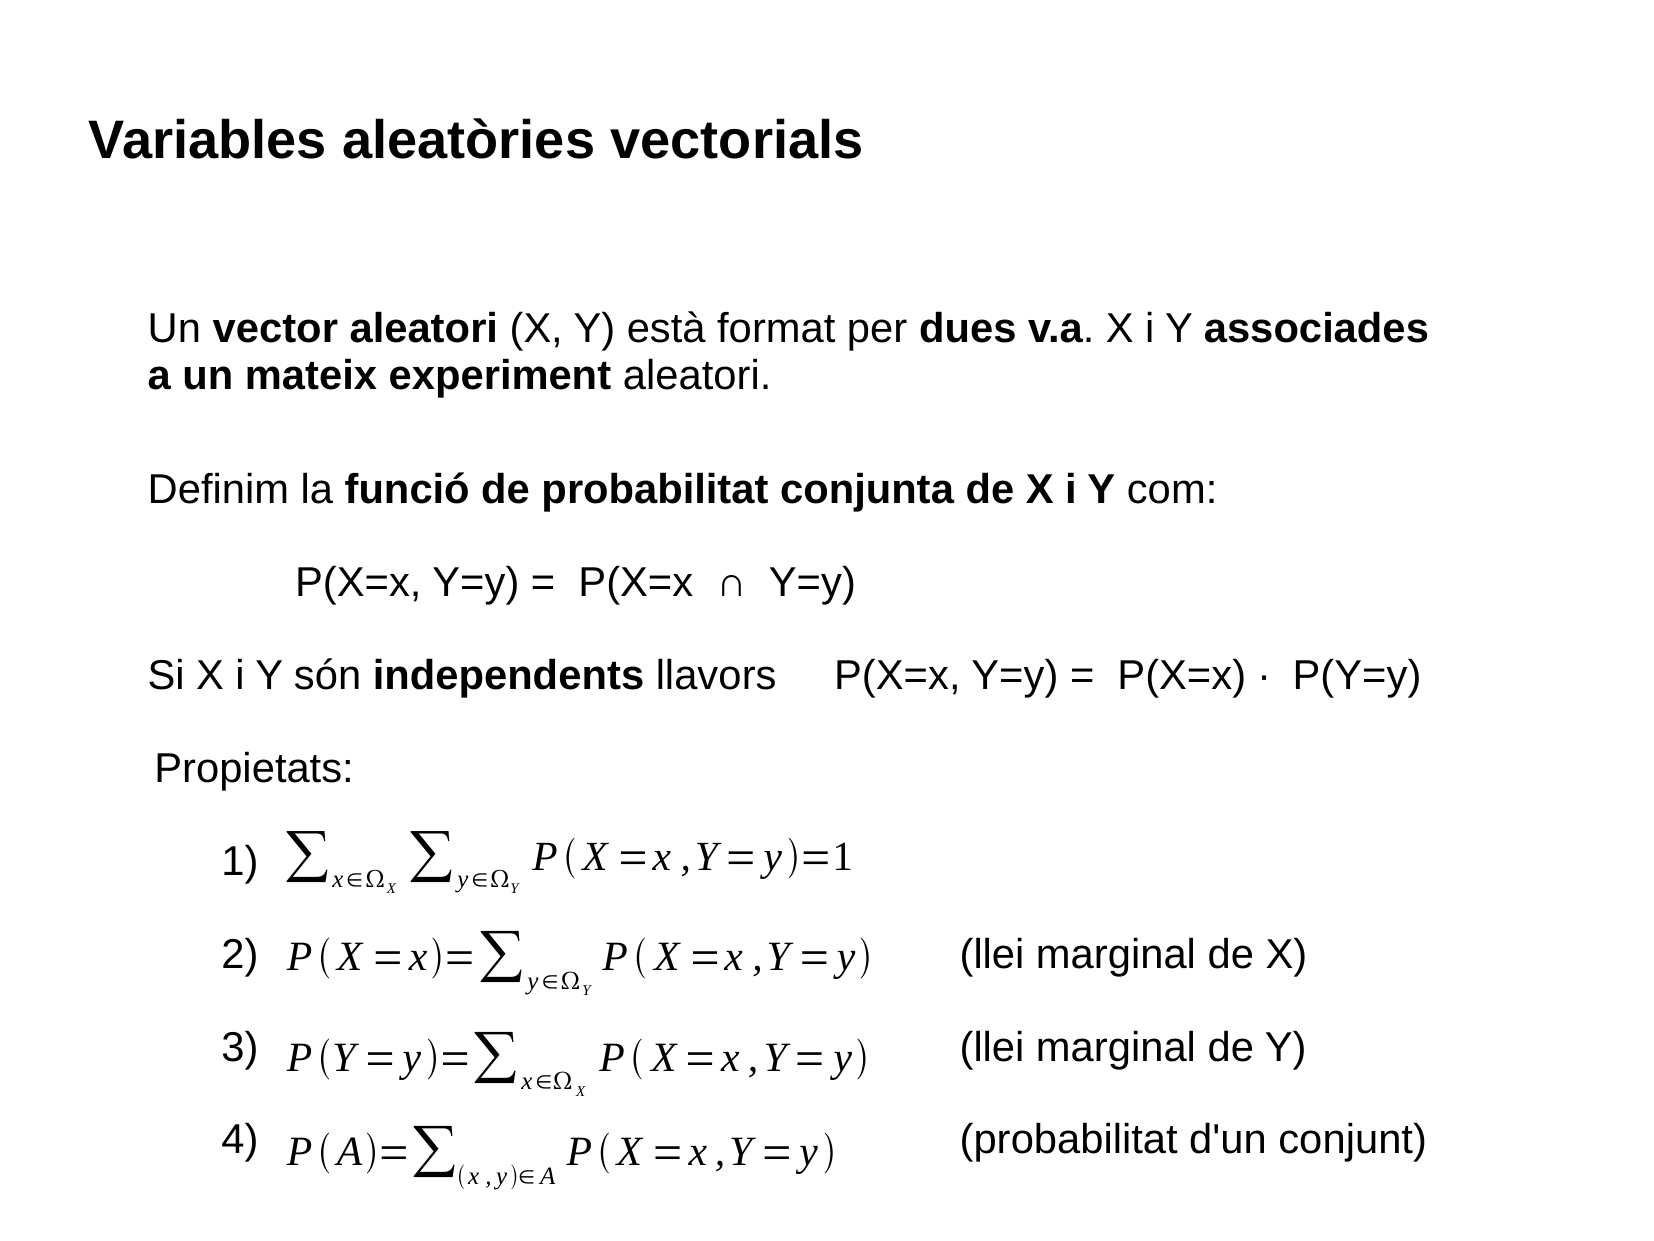

Variables aleatòries vectorials
	Un vector aleatori (X, Y) està format per dues v.a. X i Y associades
	a un mateix experiment aleatori.
			Definim la funció de probabilitat conjunta de X i Y com:
					P(X=x, Y=y) = P(X=x ∩ Y=y)
			Si X i Y són independents llavors P(X=x, Y=y) = P(X=x) ∙ P(Y=y)
		 Propietats:
				1)
				2)										(llei marginal de X)
				3)										(llei marginal de Y)
				4)										(probabilitat d'un conjunt)